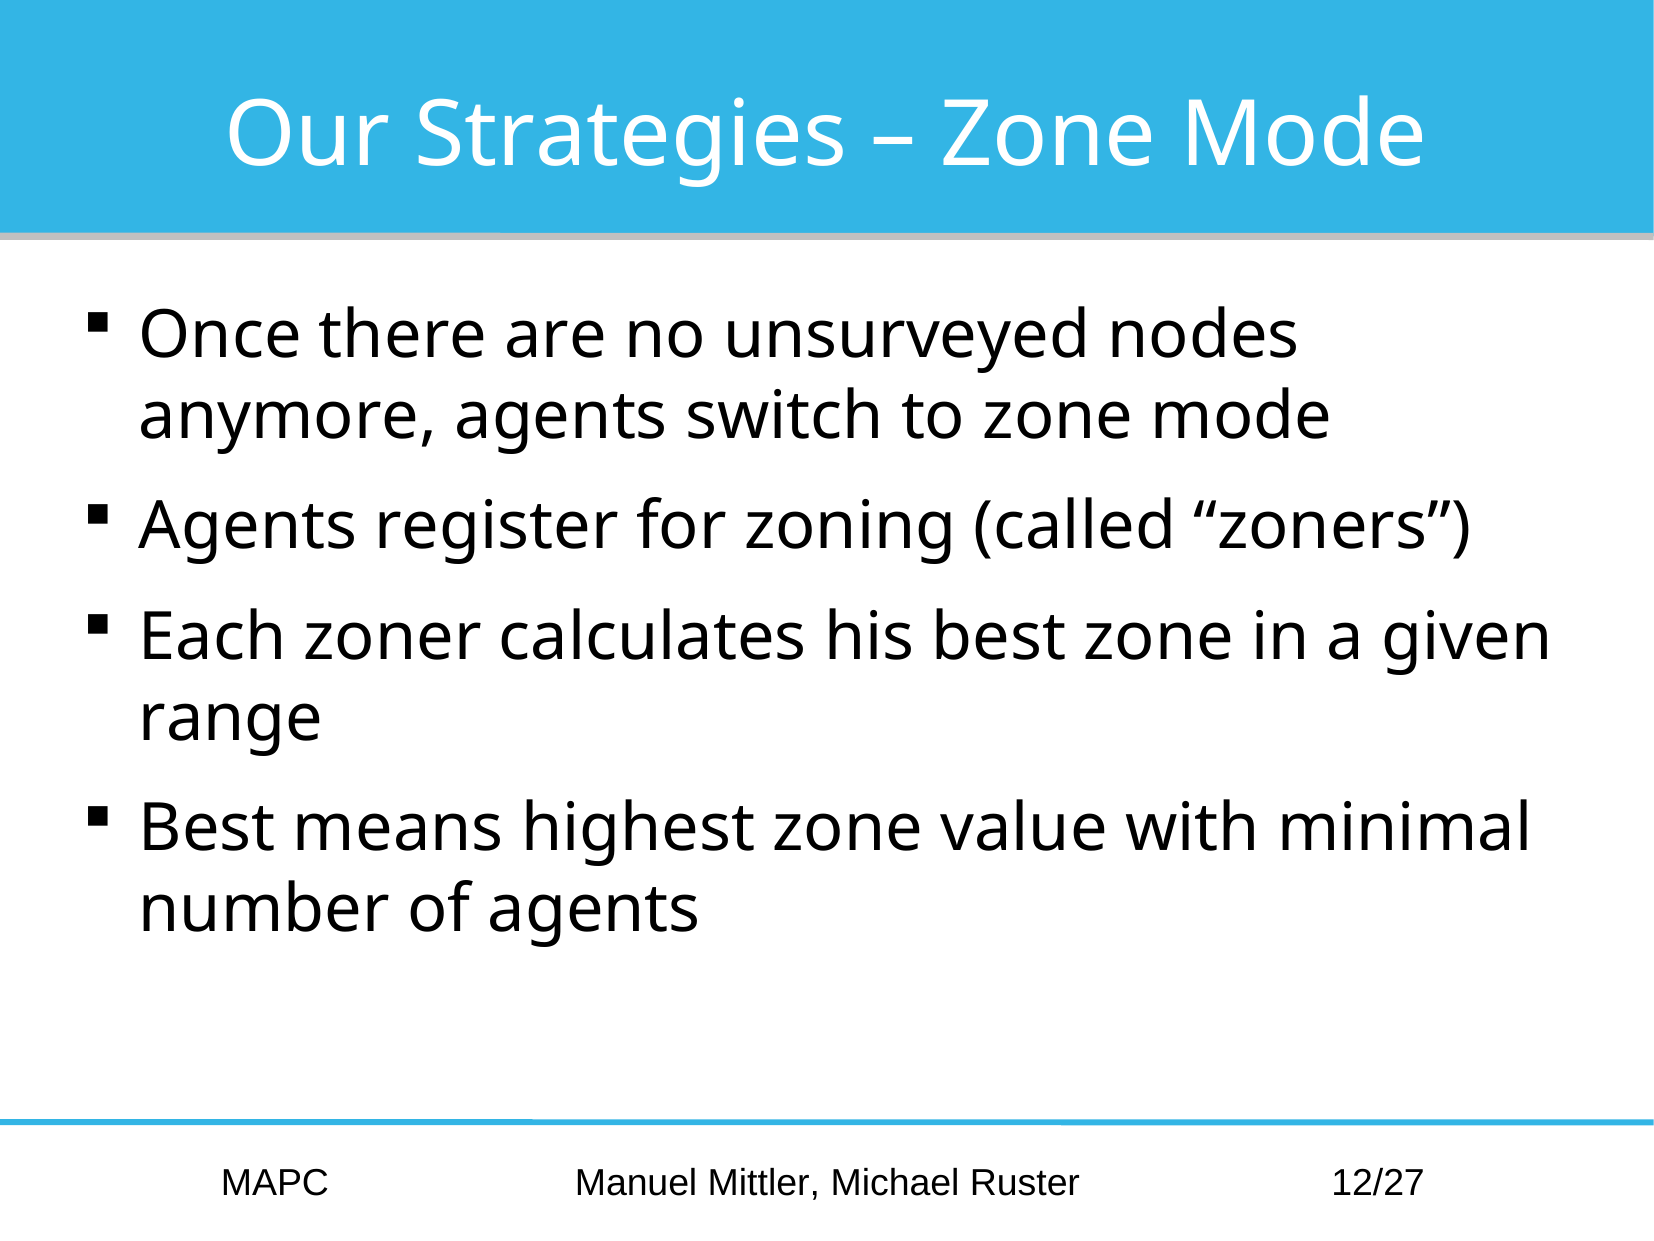

# Our Strategies – Zone Mode
Once there are no unsurveyed nodes anymore, agents switch to zone mode
Agents register for zoning (called “zoners”)
Each zoner calculates his best zone in a given range
Best means highest zone value with minimal number of agents
12